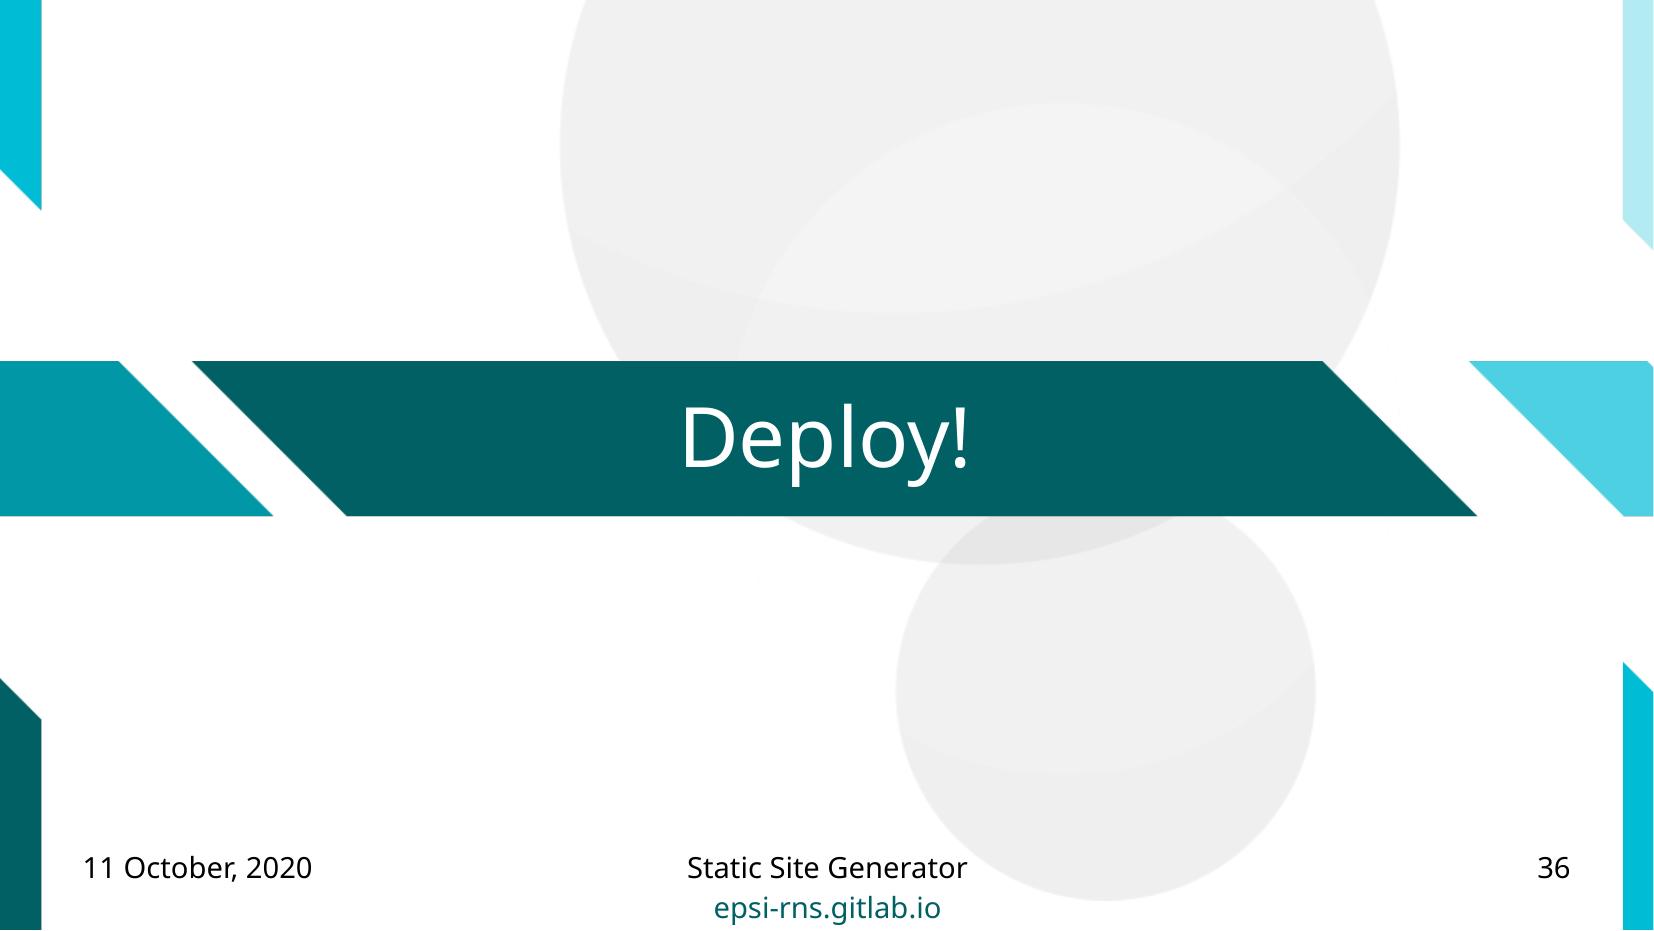

# Deploy!
11 October, 2020
Static Site Generator
36